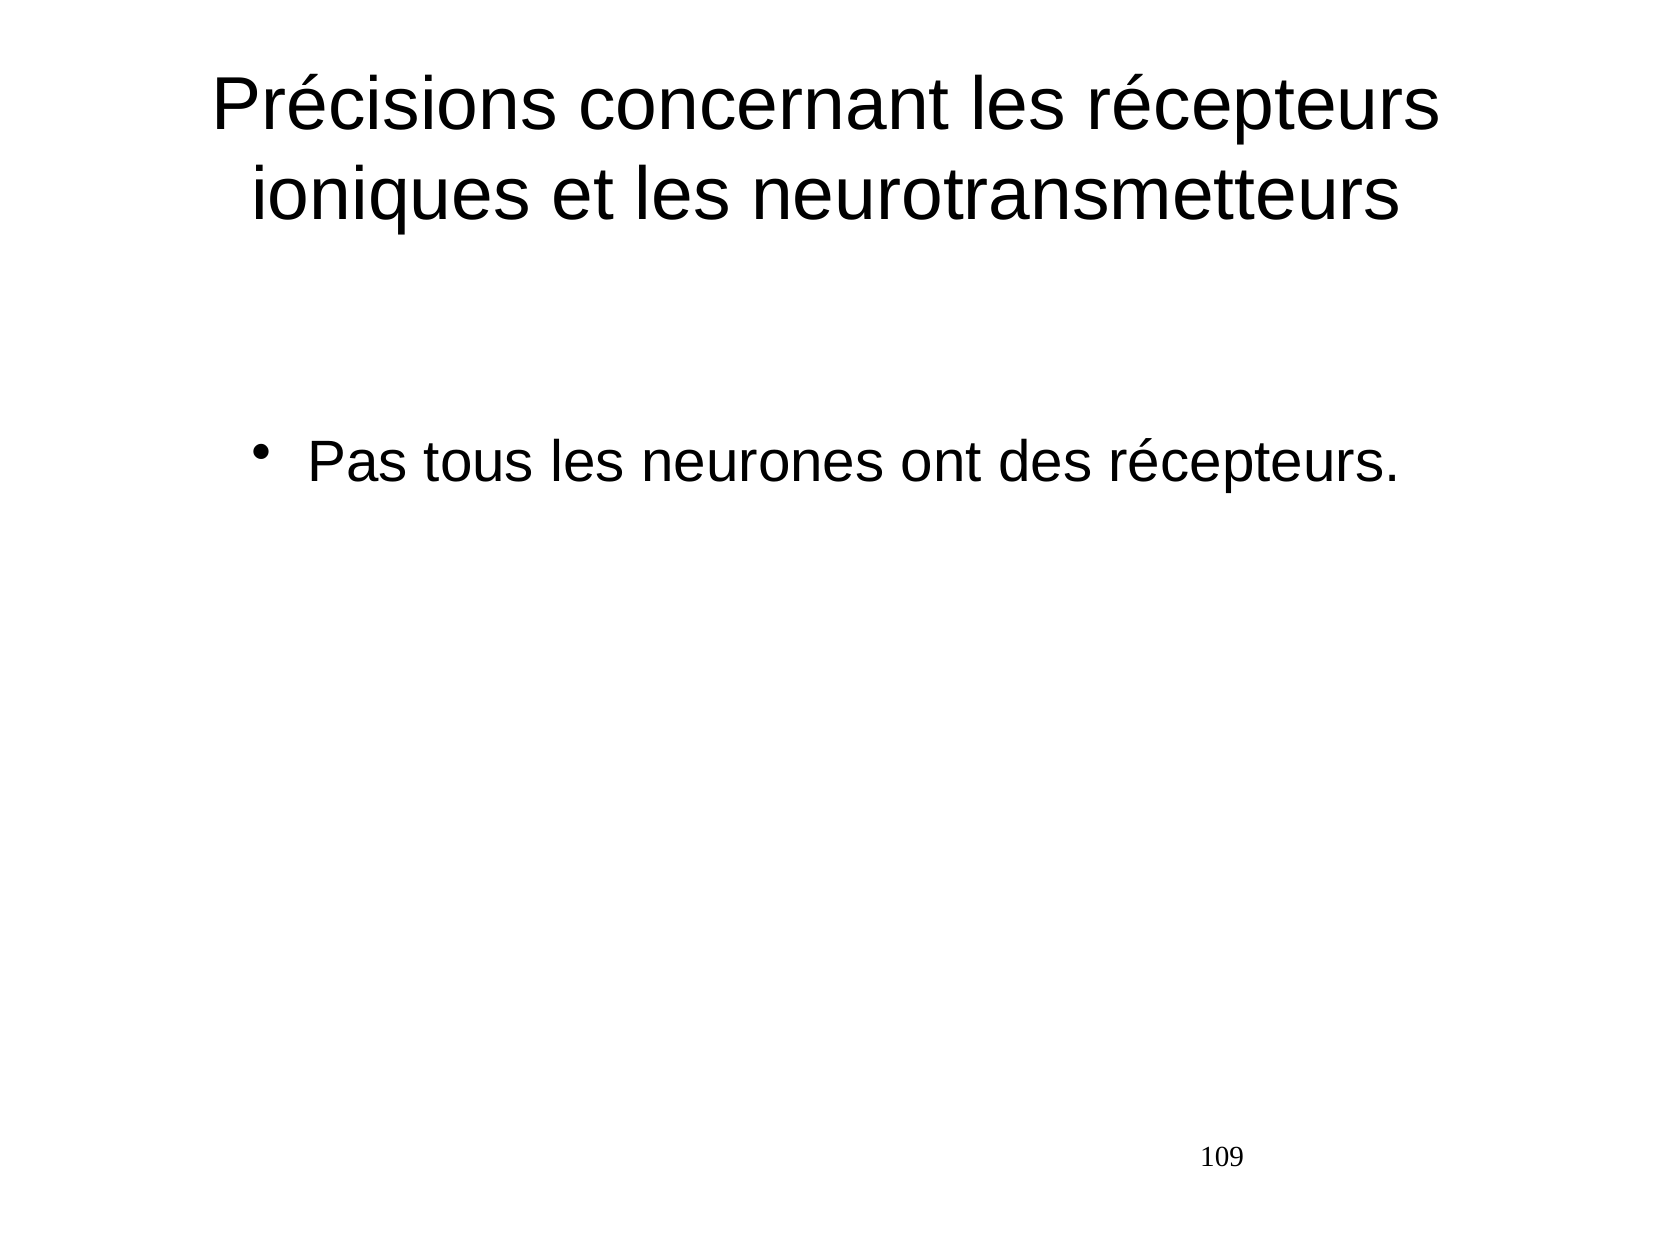

# Précisions concernant les récepteurs ioniques et les neurotransmetteurs
Pas tous les neurones ont des récepteurs.
109